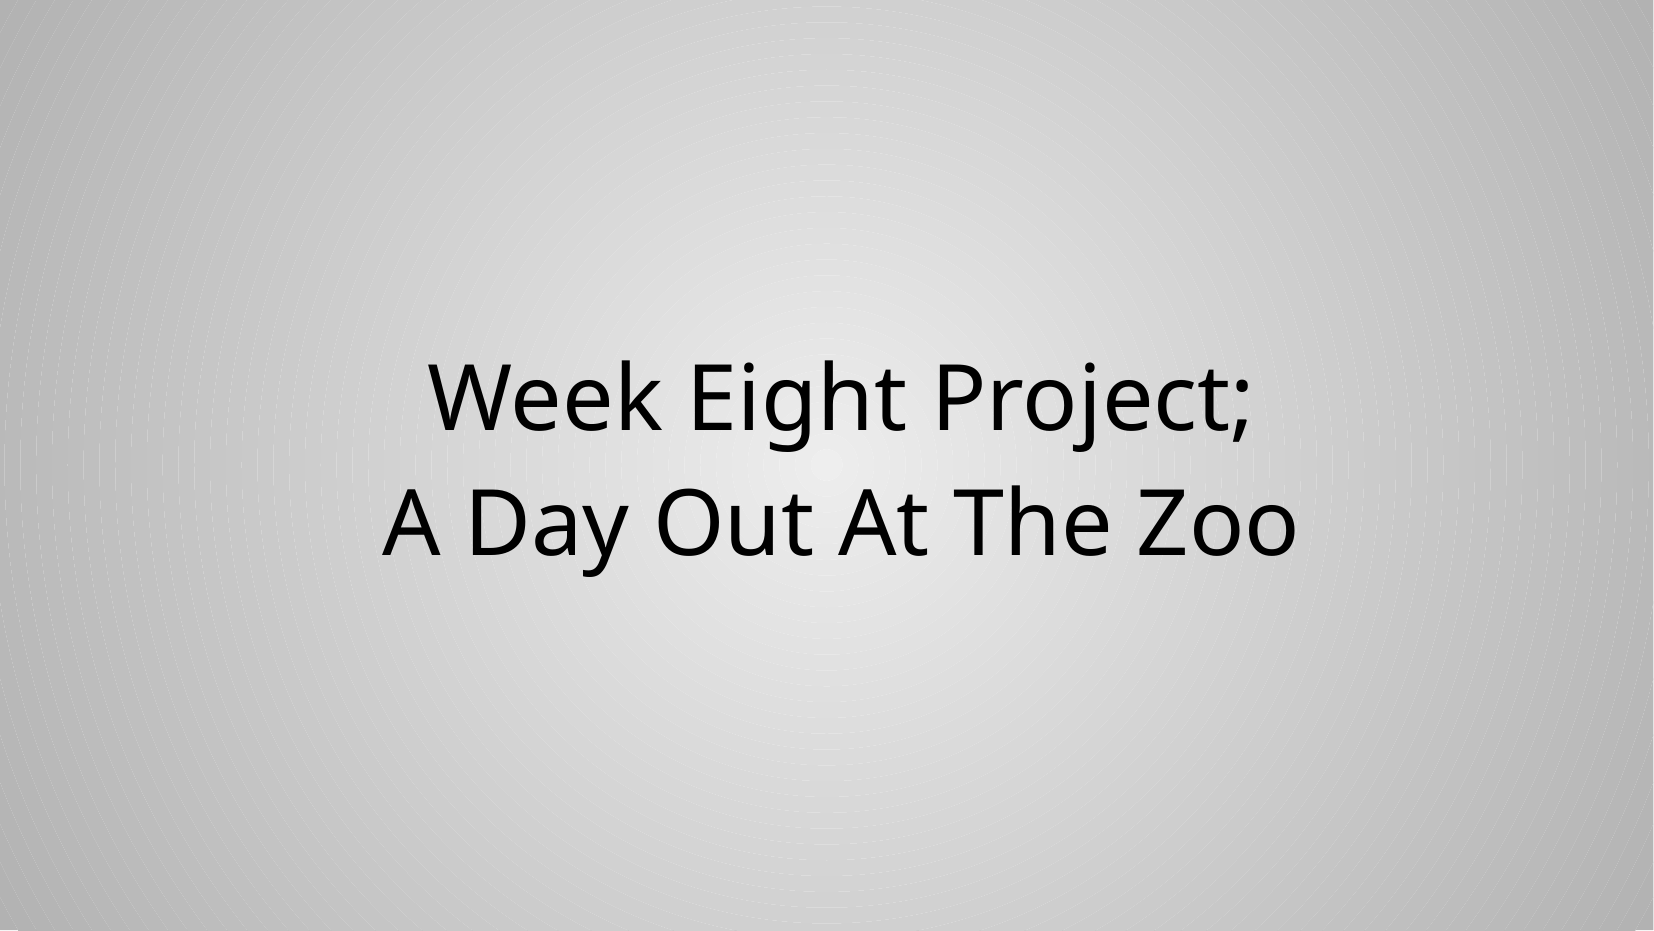

# Week Eight Project; A Day Out At The Zoo